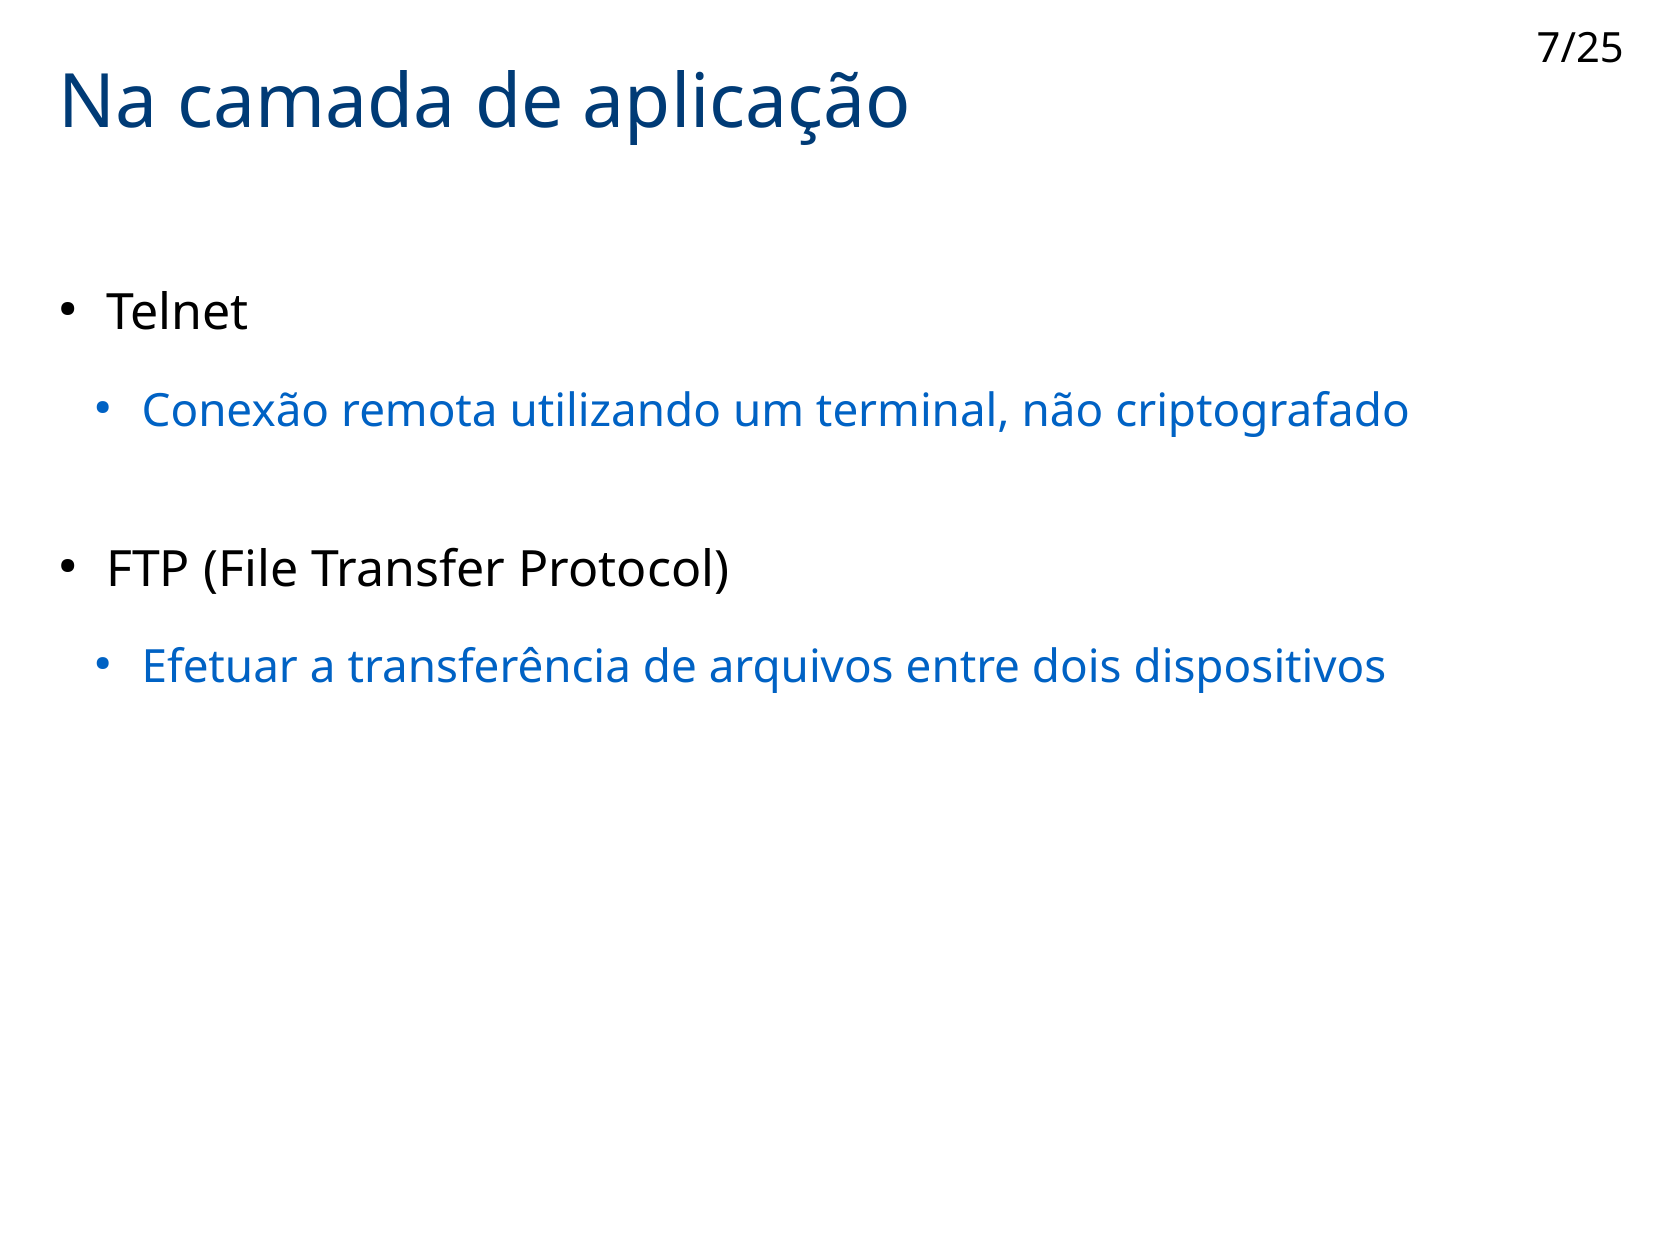

7
# Na camada de aplicação
Telnet
Conexão remota utilizando um terminal, não criptografado
FTP (File Transfer Protocol)
Efetuar a transferência de arquivos entre dois dispositivos